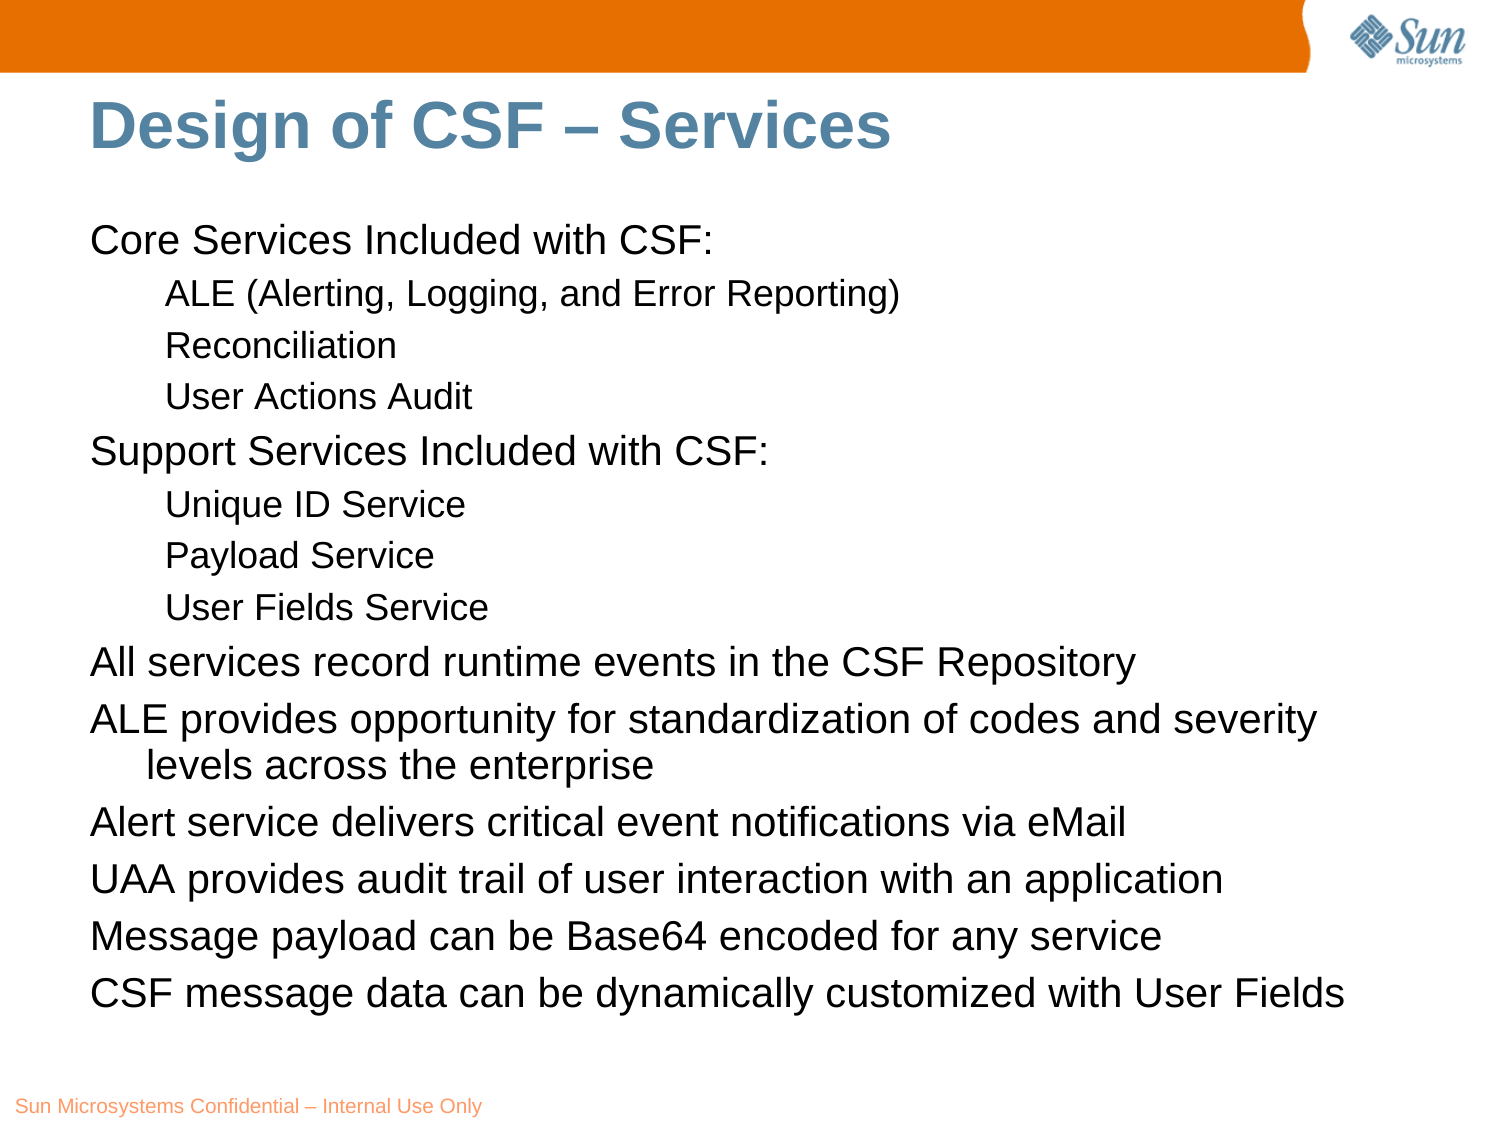

# Design of CSF – Services
Core Services Included with CSF:
ALE (Alerting, Logging, and Error Reporting)
Reconciliation
User Actions Audit
Support Services Included with CSF:
Unique ID Service
Payload Service
User Fields Service
All services record runtime events in the CSF Repository
ALE provides opportunity for standardization of codes and severity levels across the enterprise
Alert service delivers critical event notifications via eMail
UAA provides audit trail of user interaction with an application
Message payload can be Base64 encoded for any service
CSF message data can be dynamically customized with User Fields